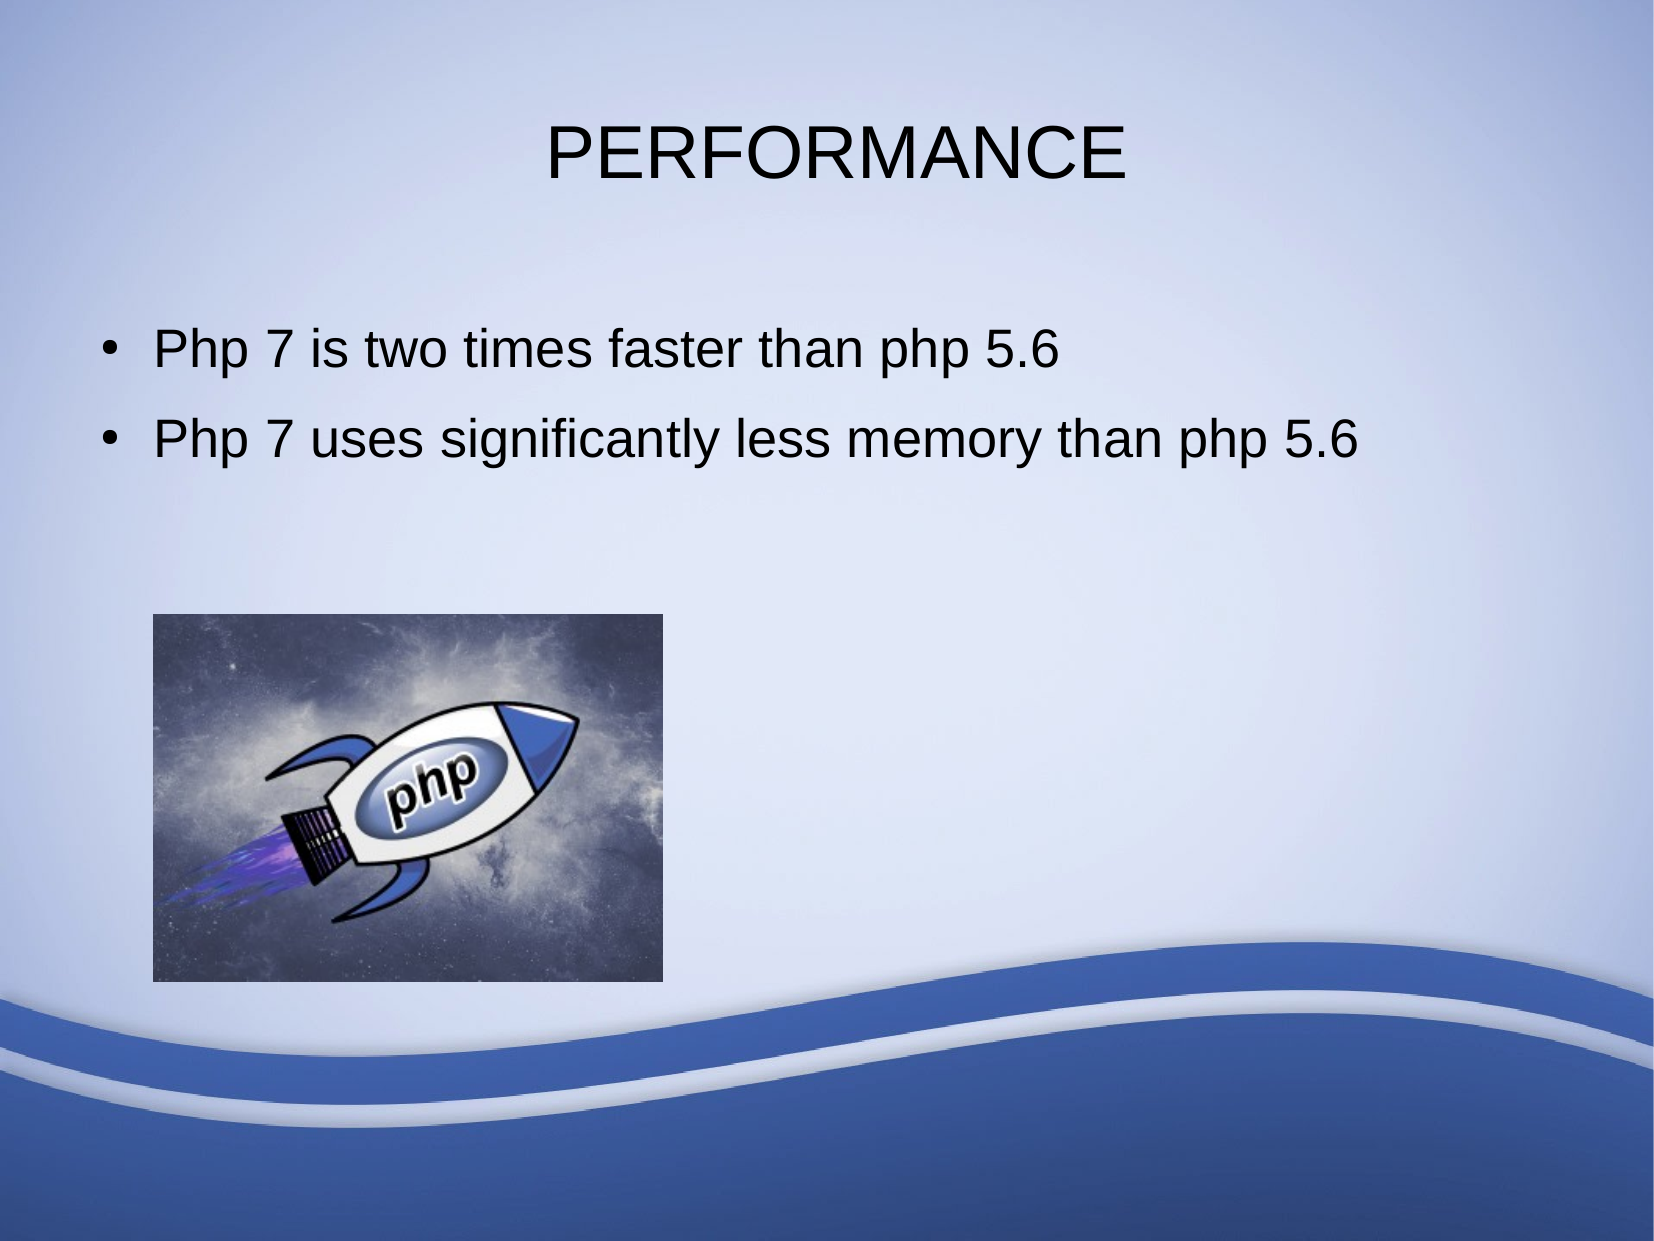

# PERFORMANCE
Php 7 is two times faster than php 5.6
Php 7 uses significantly less memory than php 5.6